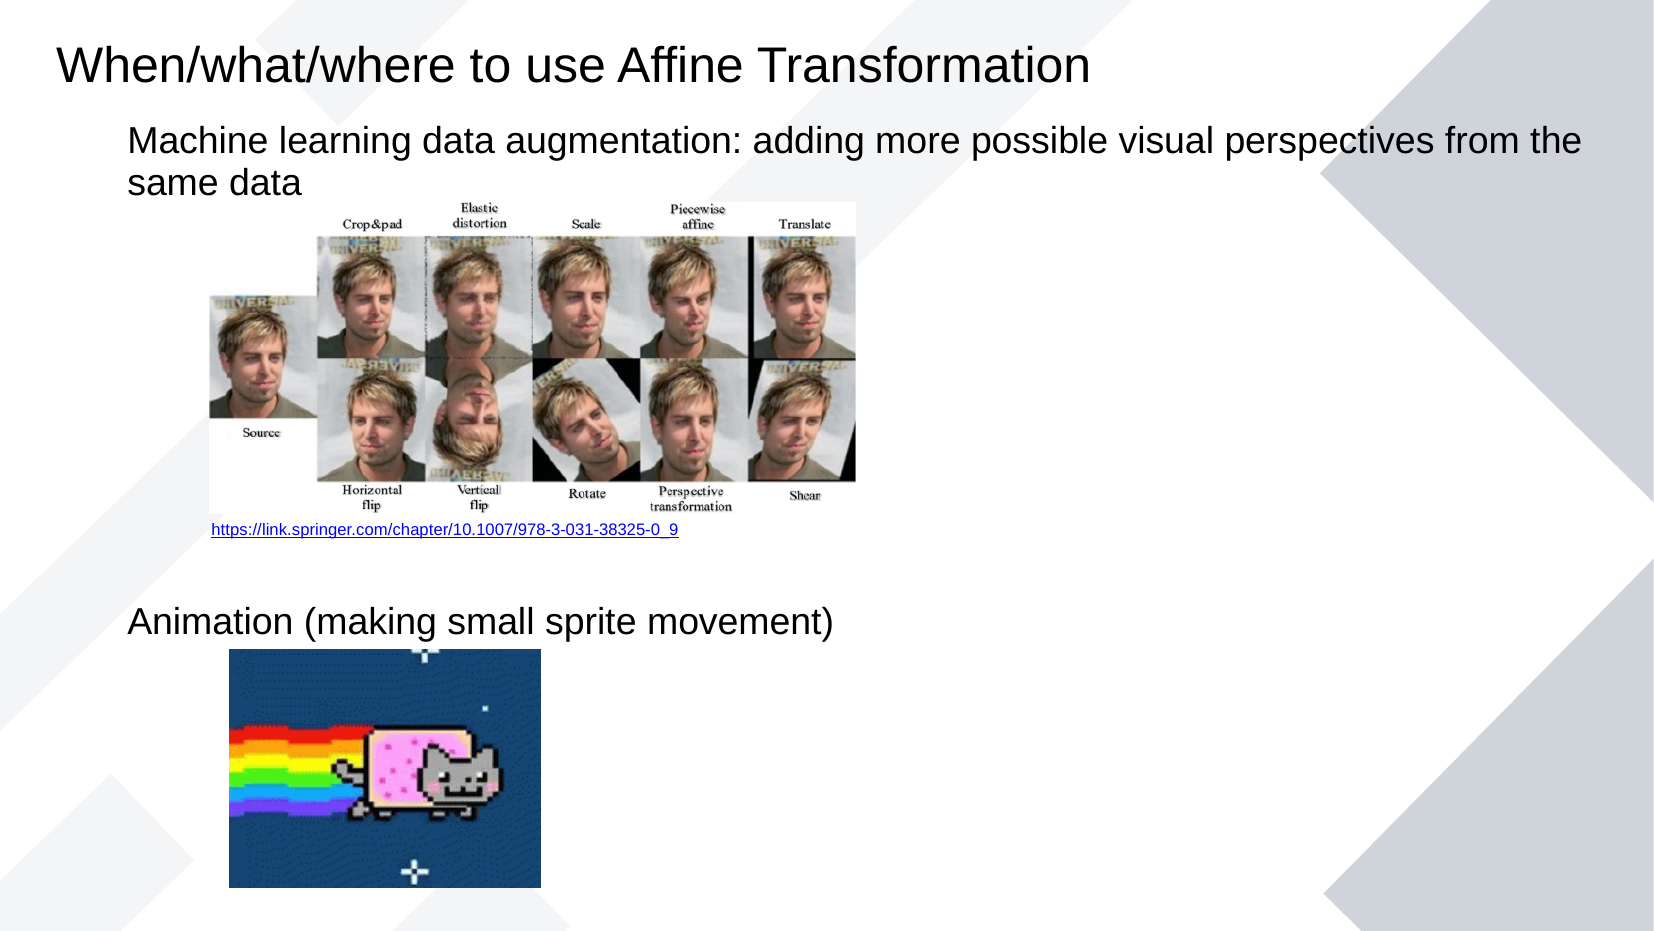

When/what/where to use Affine Transformation
Machine learning data augmentation: adding more possible visual perspectives from the same data
Animation (making small sprite movement)
https://link.springer.com/chapter/10.1007/978-3-031-38325-0_9